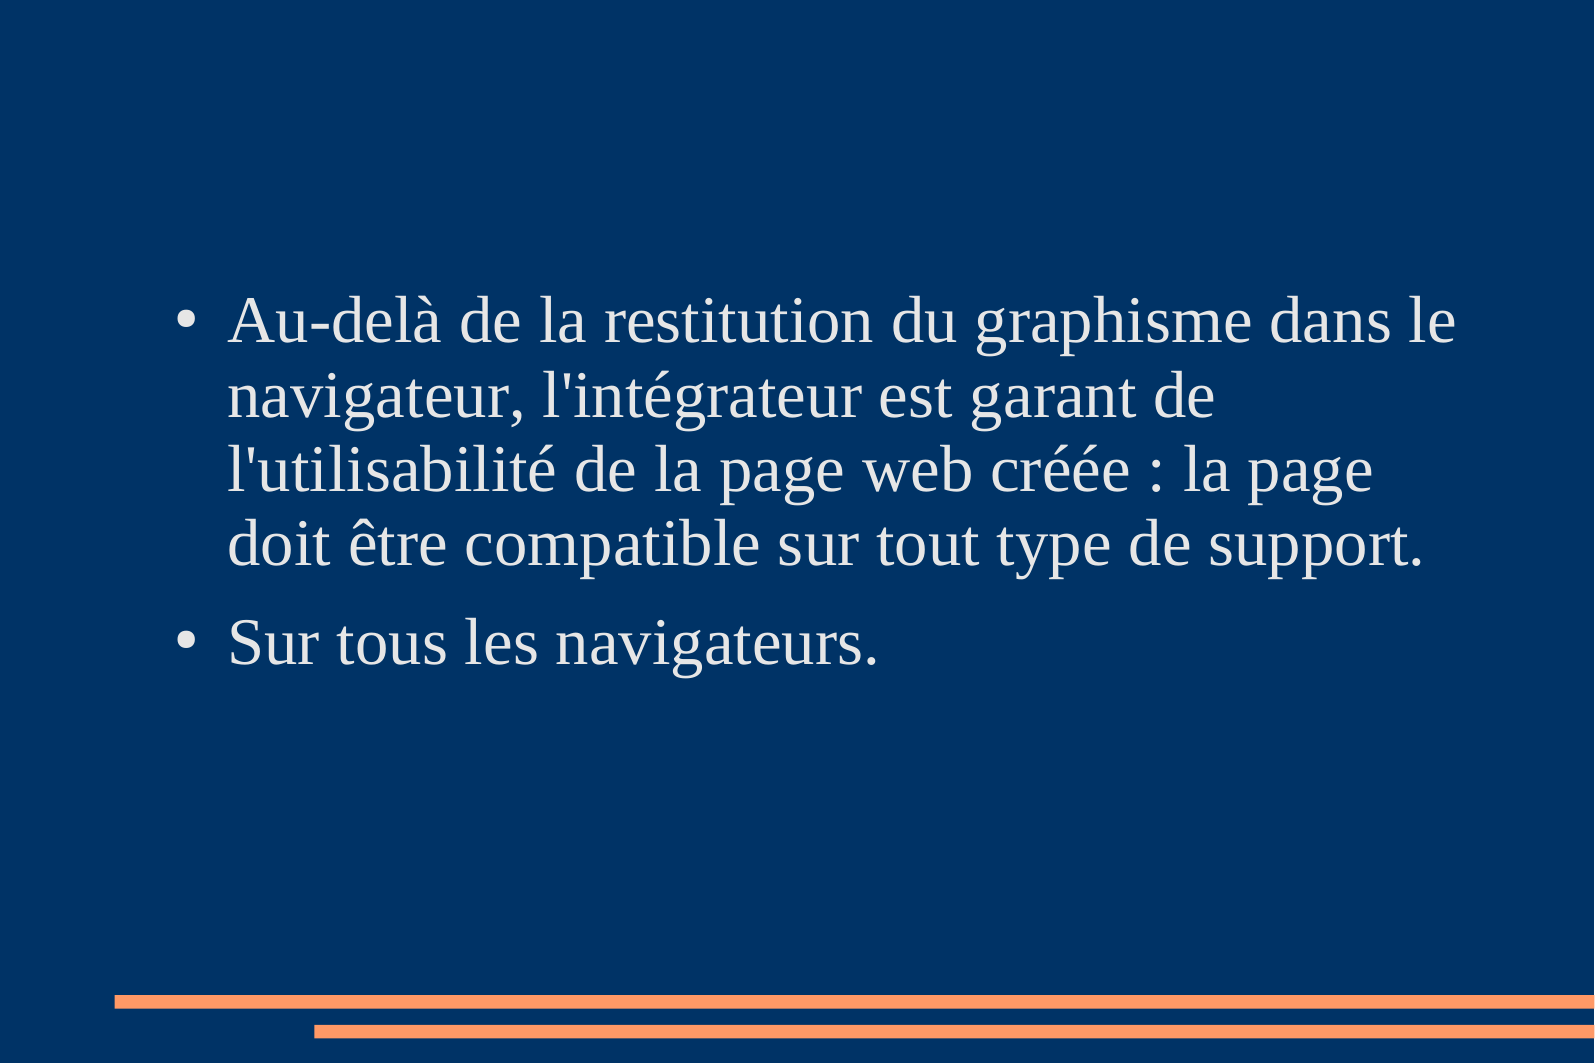

# Au-delà de la restitution du graphisme dans le navigateur, l'intégrateur est garant de l'utilisabilité de la page web créée : la page doit être compatible sur tout type de support.
Sur tous les navigateurs.